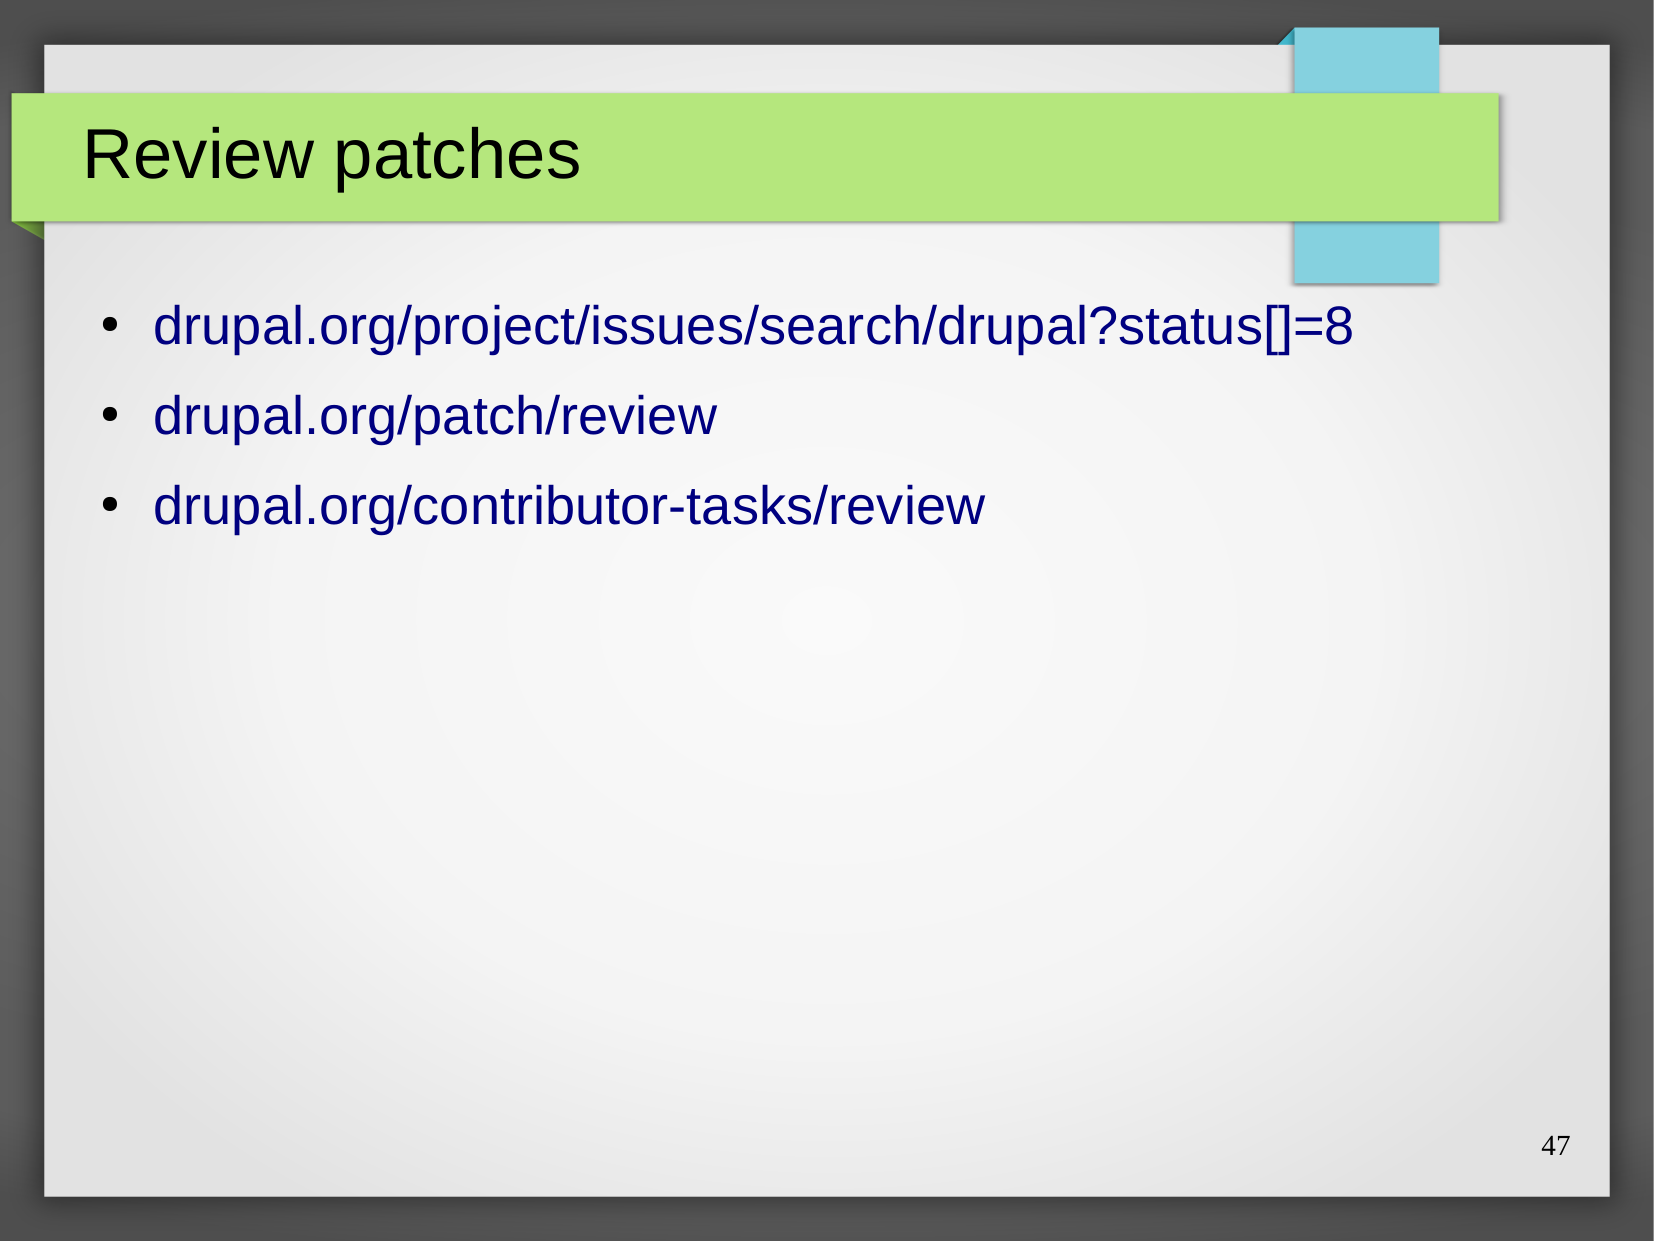

# Review patches
drupal.org/project/issues/search/drupal?status[]=8
drupal.org/patch/review
drupal.org/contributor-tasks/review
47